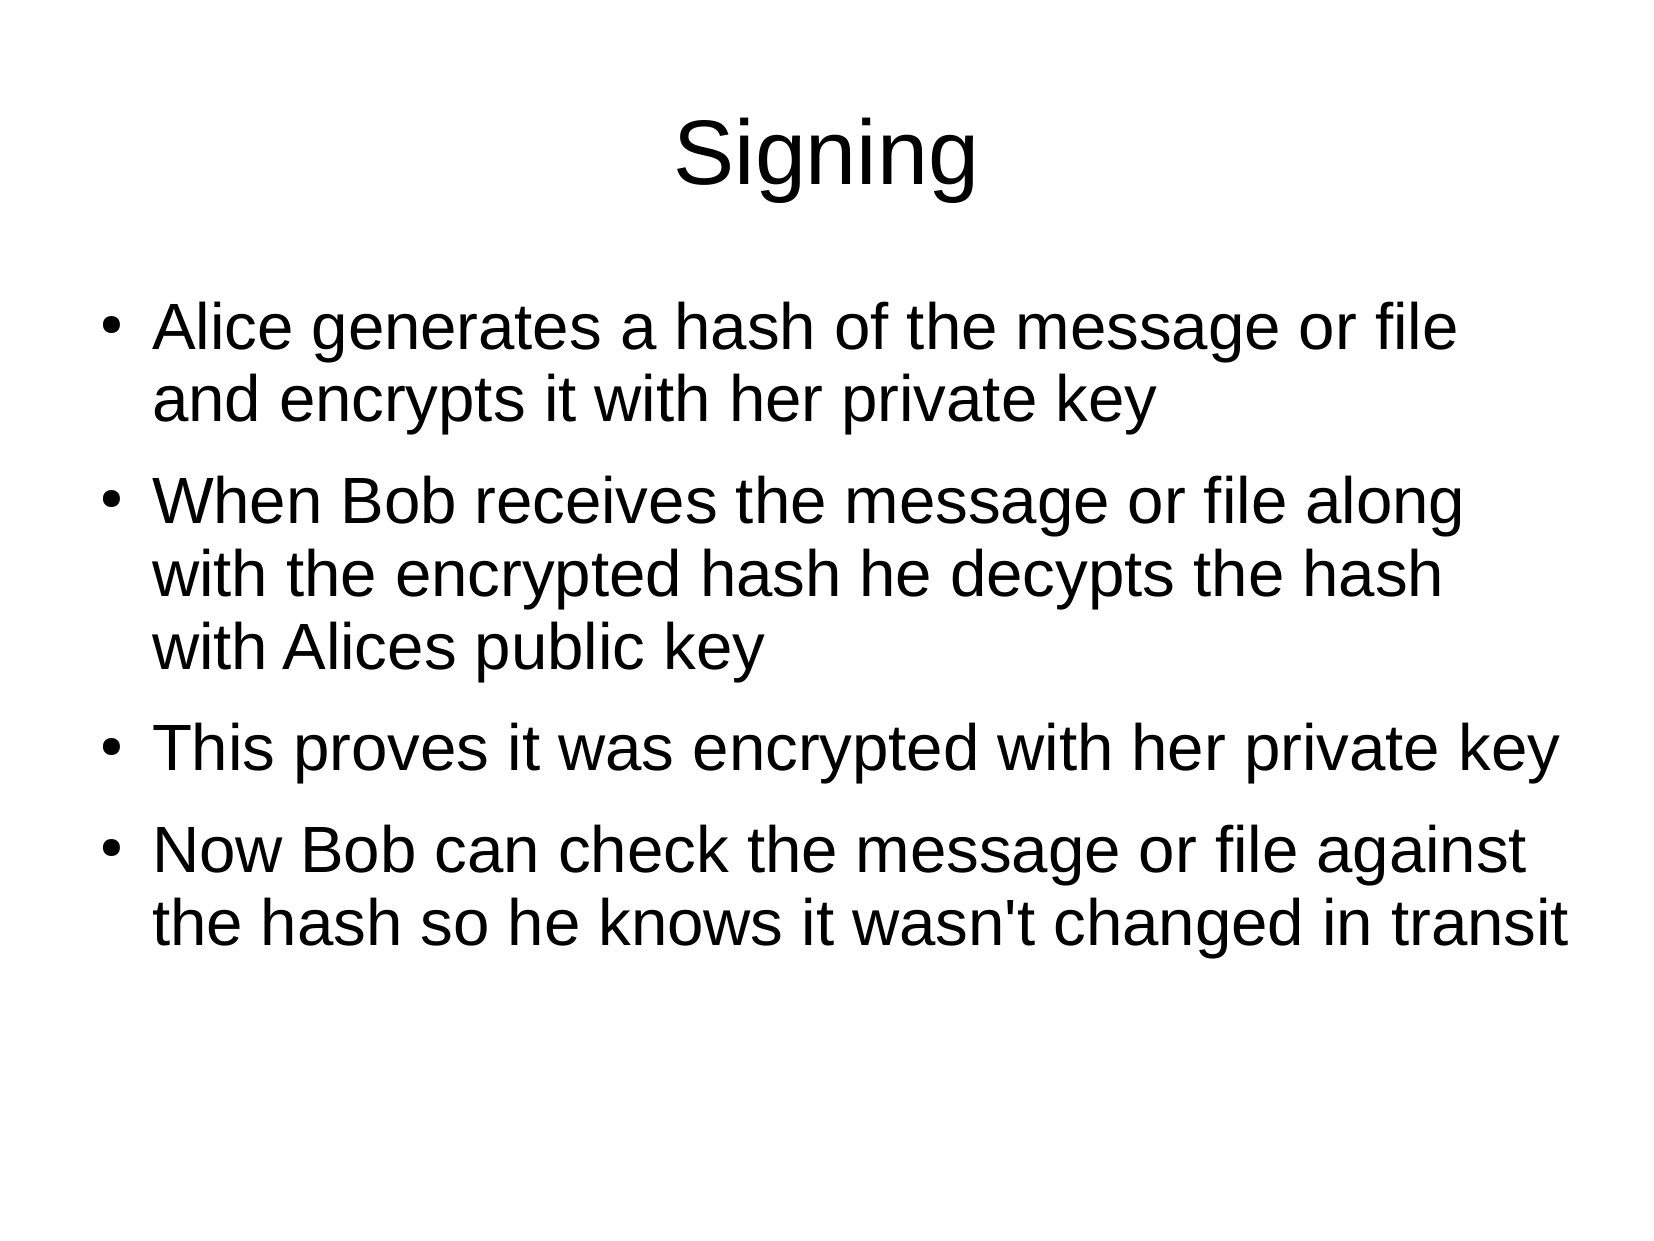

# Signing
Alice generates a hash of the message or file and encrypts it with her private key
When Bob receives the message or file along with the encrypted hash he decypts the hash with Alices public key
This proves it was encrypted with her private key
Now Bob can check the message or file against the hash so he knows it wasn't changed in transit